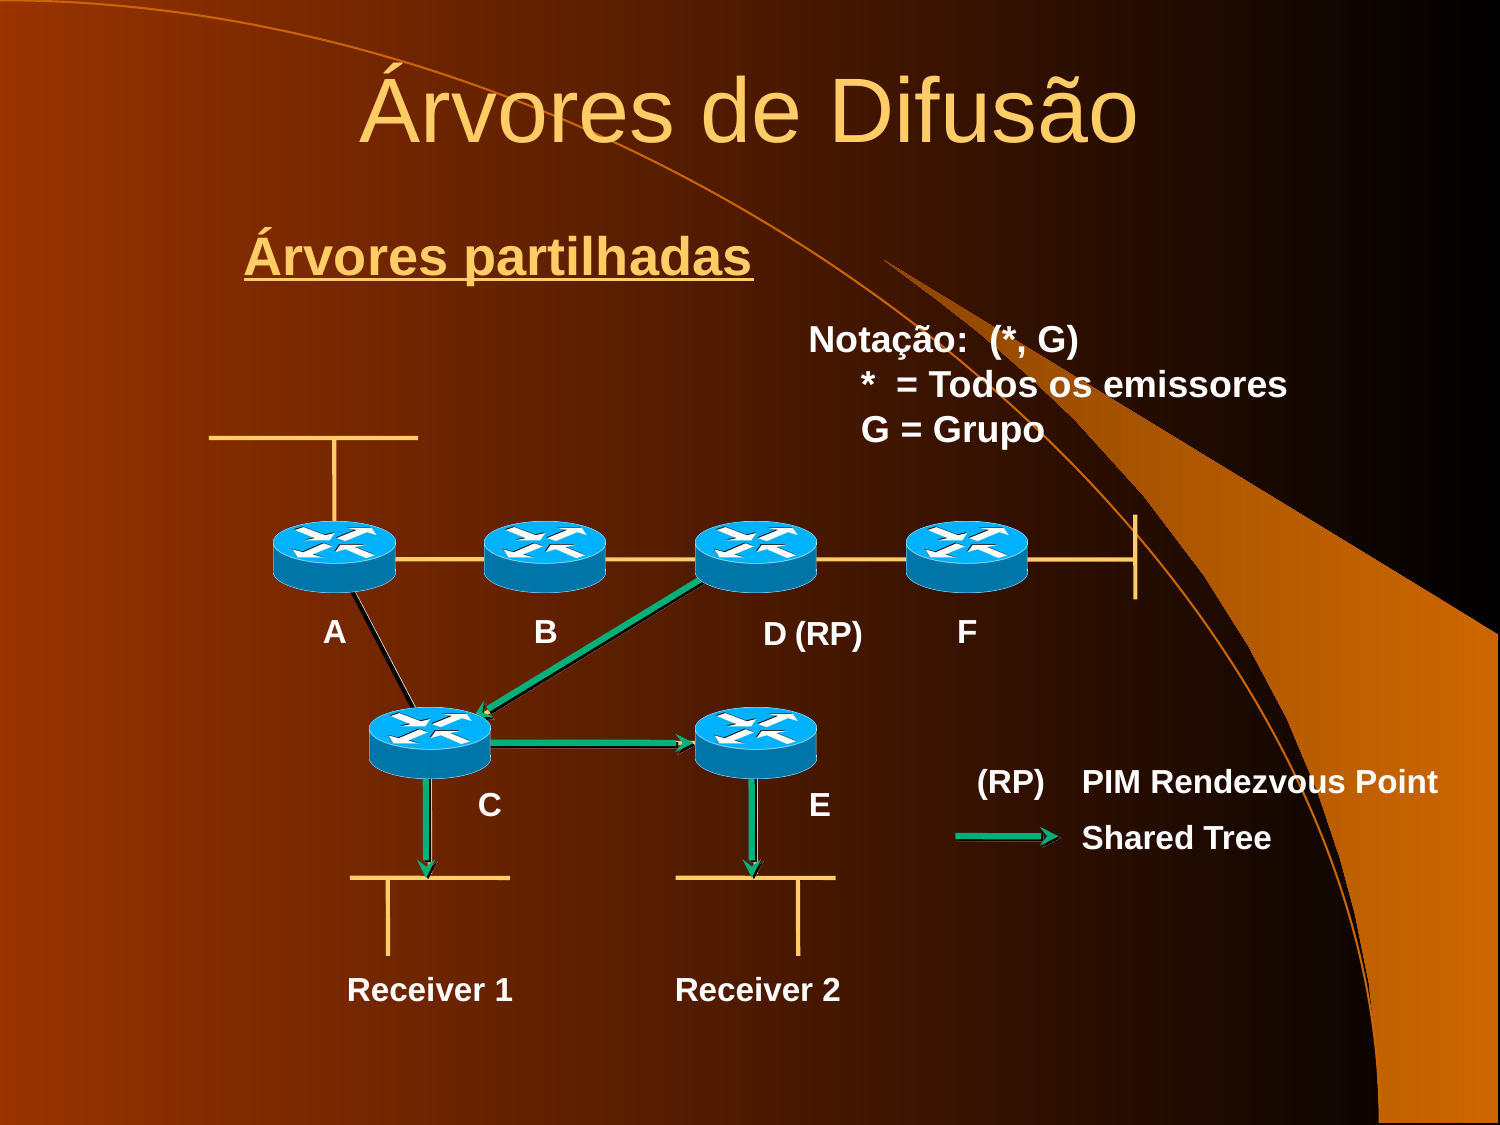

# Árvores de Difusão
Árvores partilhadas
Notação: (*, G)
 * = Todos os emissores
 G = Grupo
A
B
F
D
(RP)
(RP) PIM Rendezvous Point
C
E
Shared Tree
Receiver 1
Receiver 2